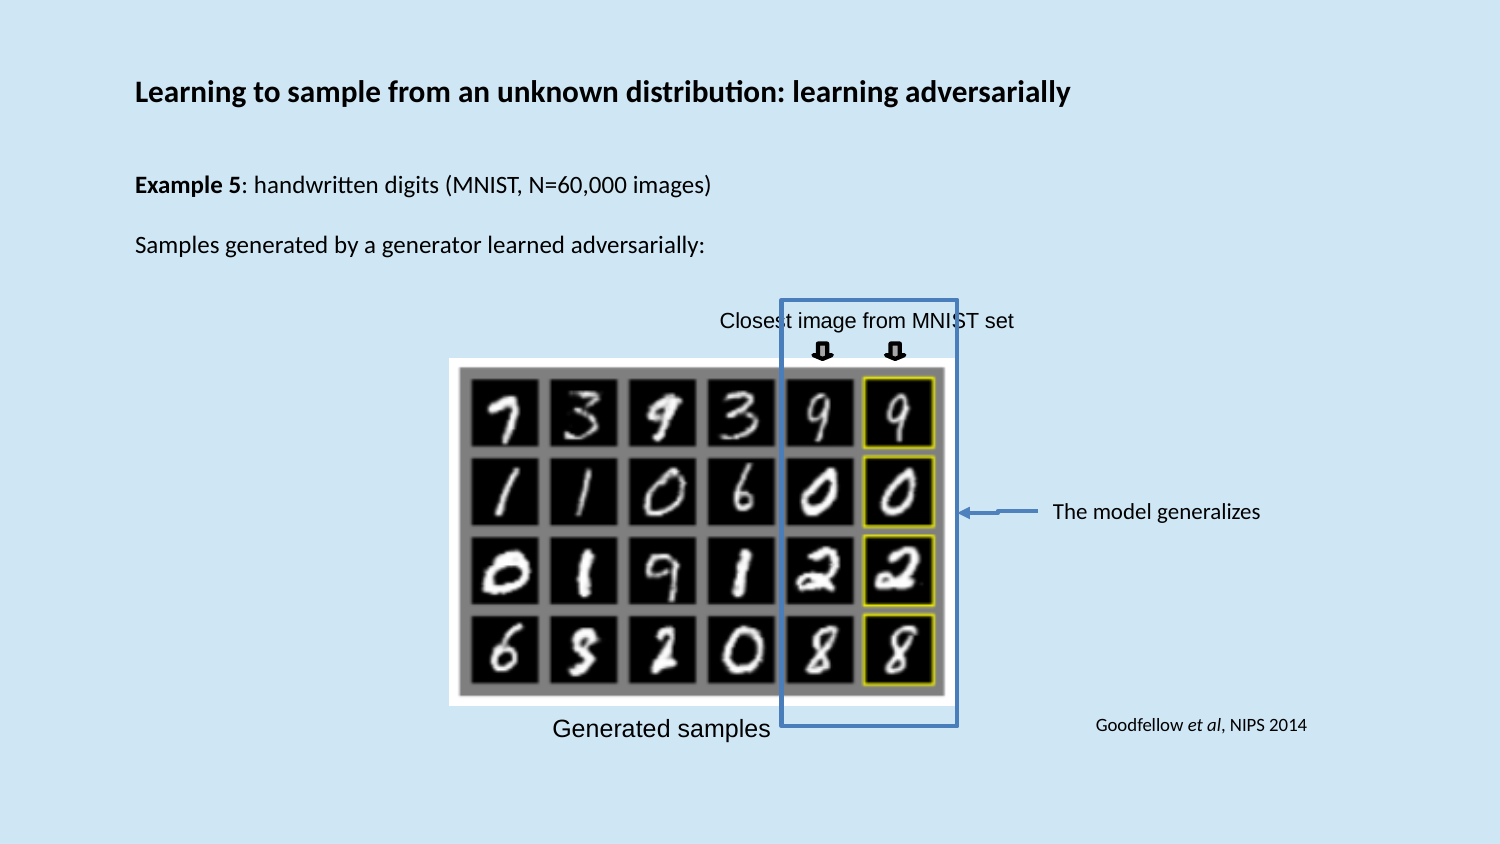

Learning to sample from an unknown distribution: learning adversarially
Example 5: handwritten digits (MNIST, N=60,000 images)
Samples generated by a generator learned adversarially:
Closest image from MNIST set
Generated samples
The model generalizes
Goodfellow et al, NIPS 2014